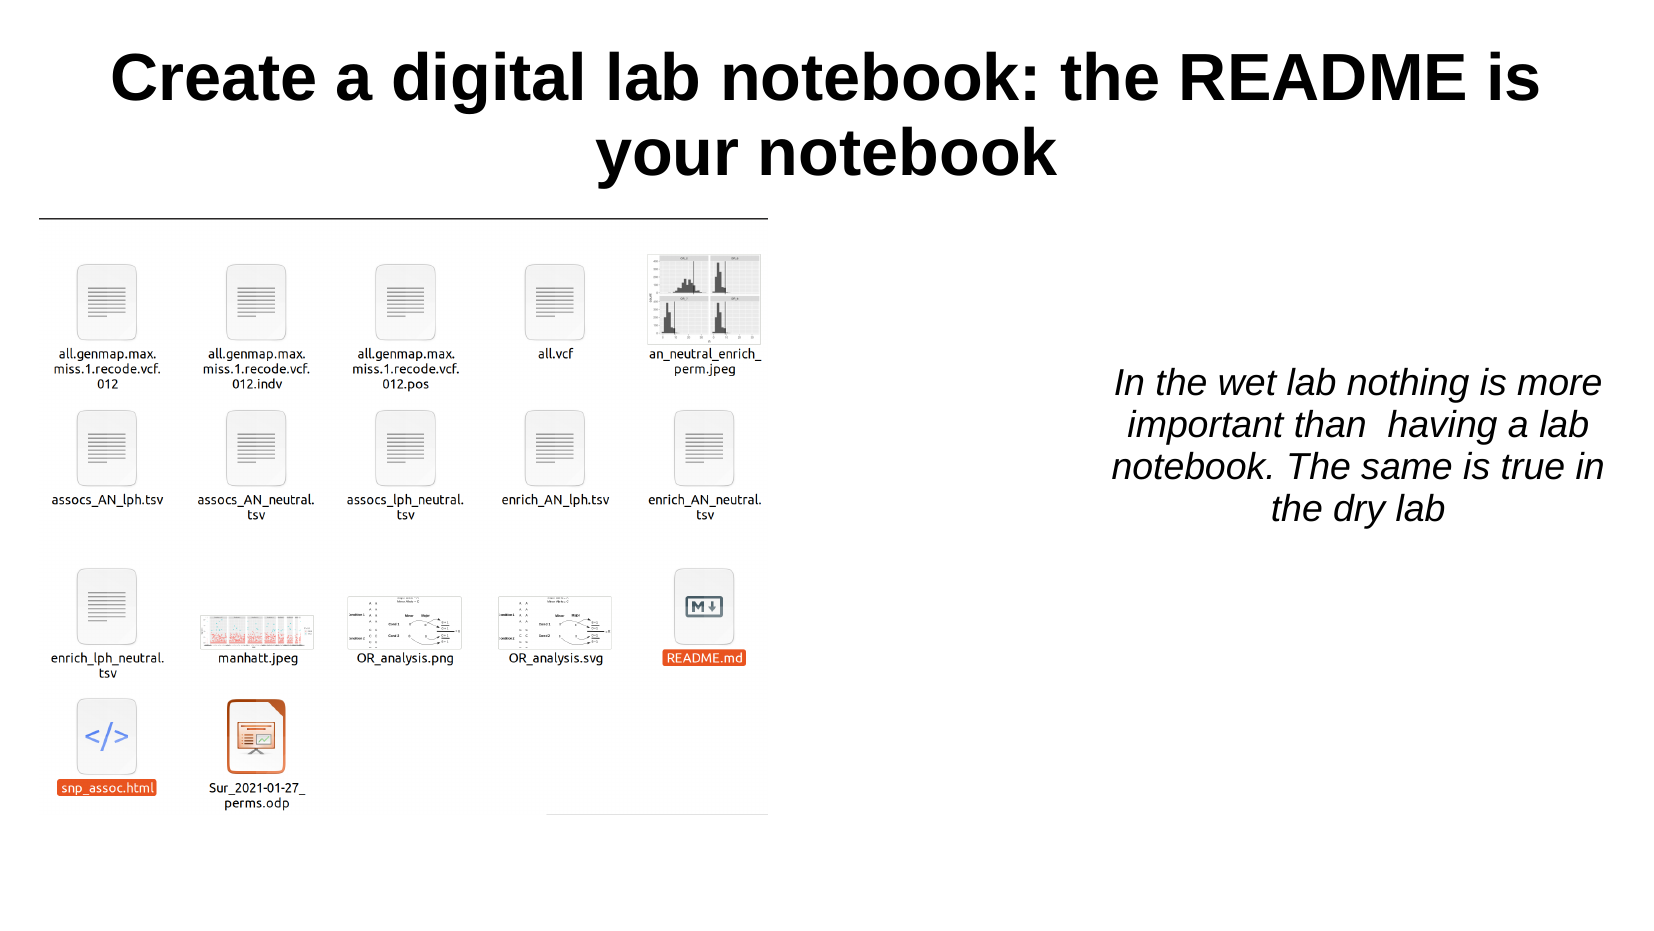

# Create a digital lab notebook: the README is your notebook
In the wet lab nothing is more important than having a lab notebook. The same is true in the dry lab